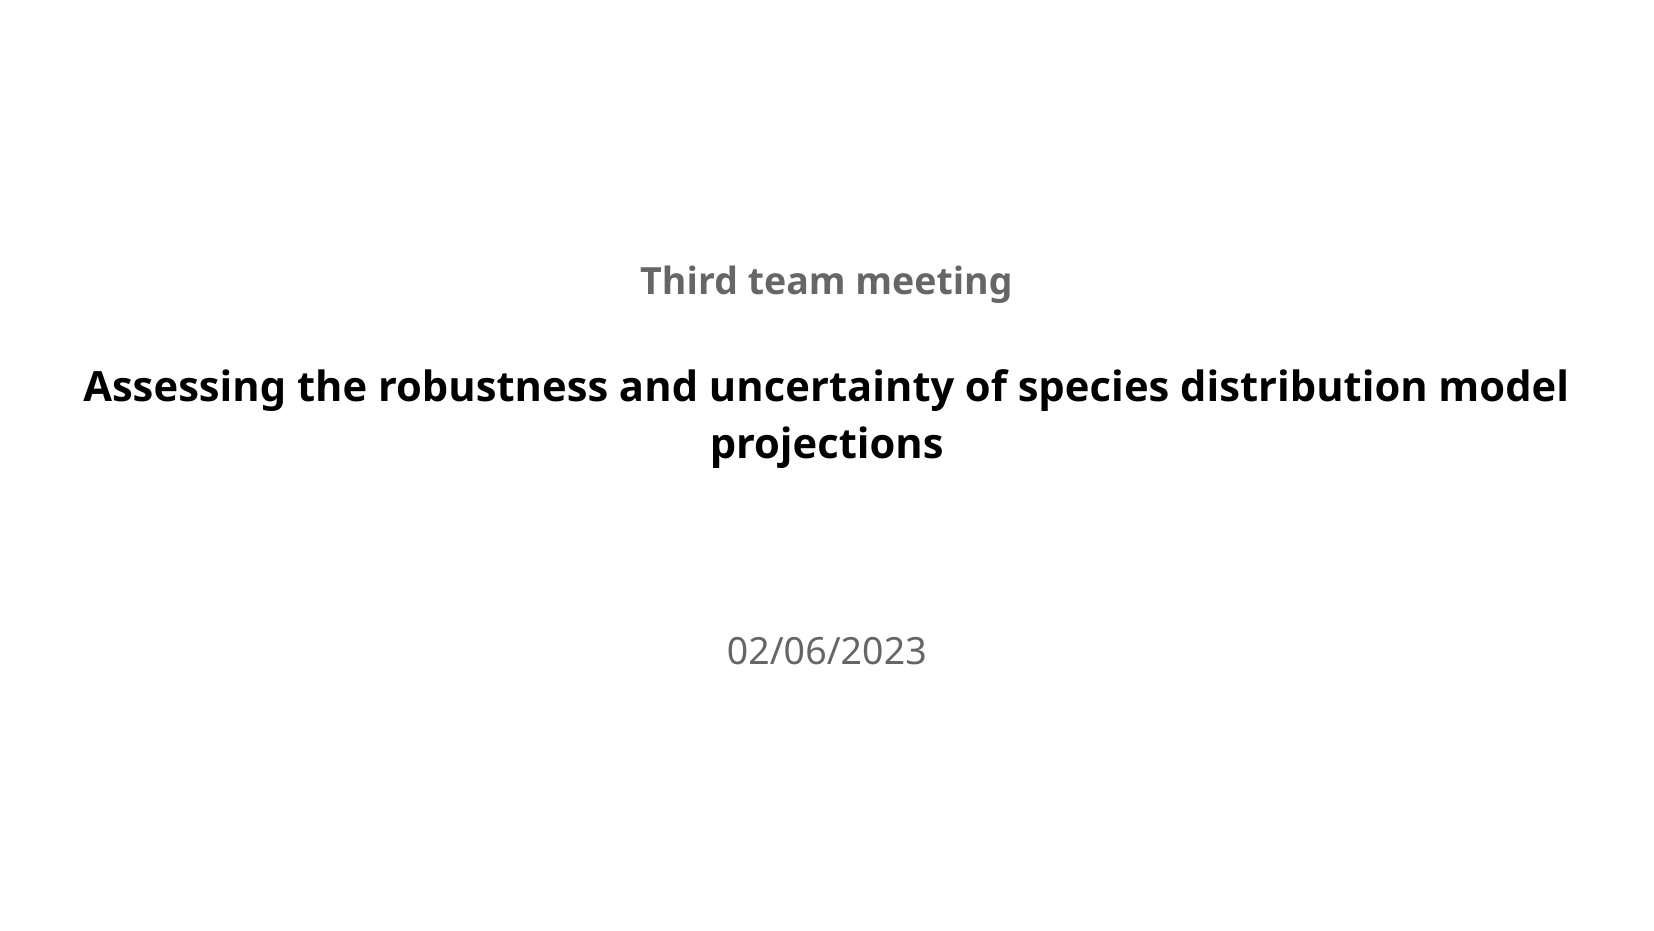

Third team meeting
Assessing the robustness and uncertainty of species distribution model projections
02/06/2023